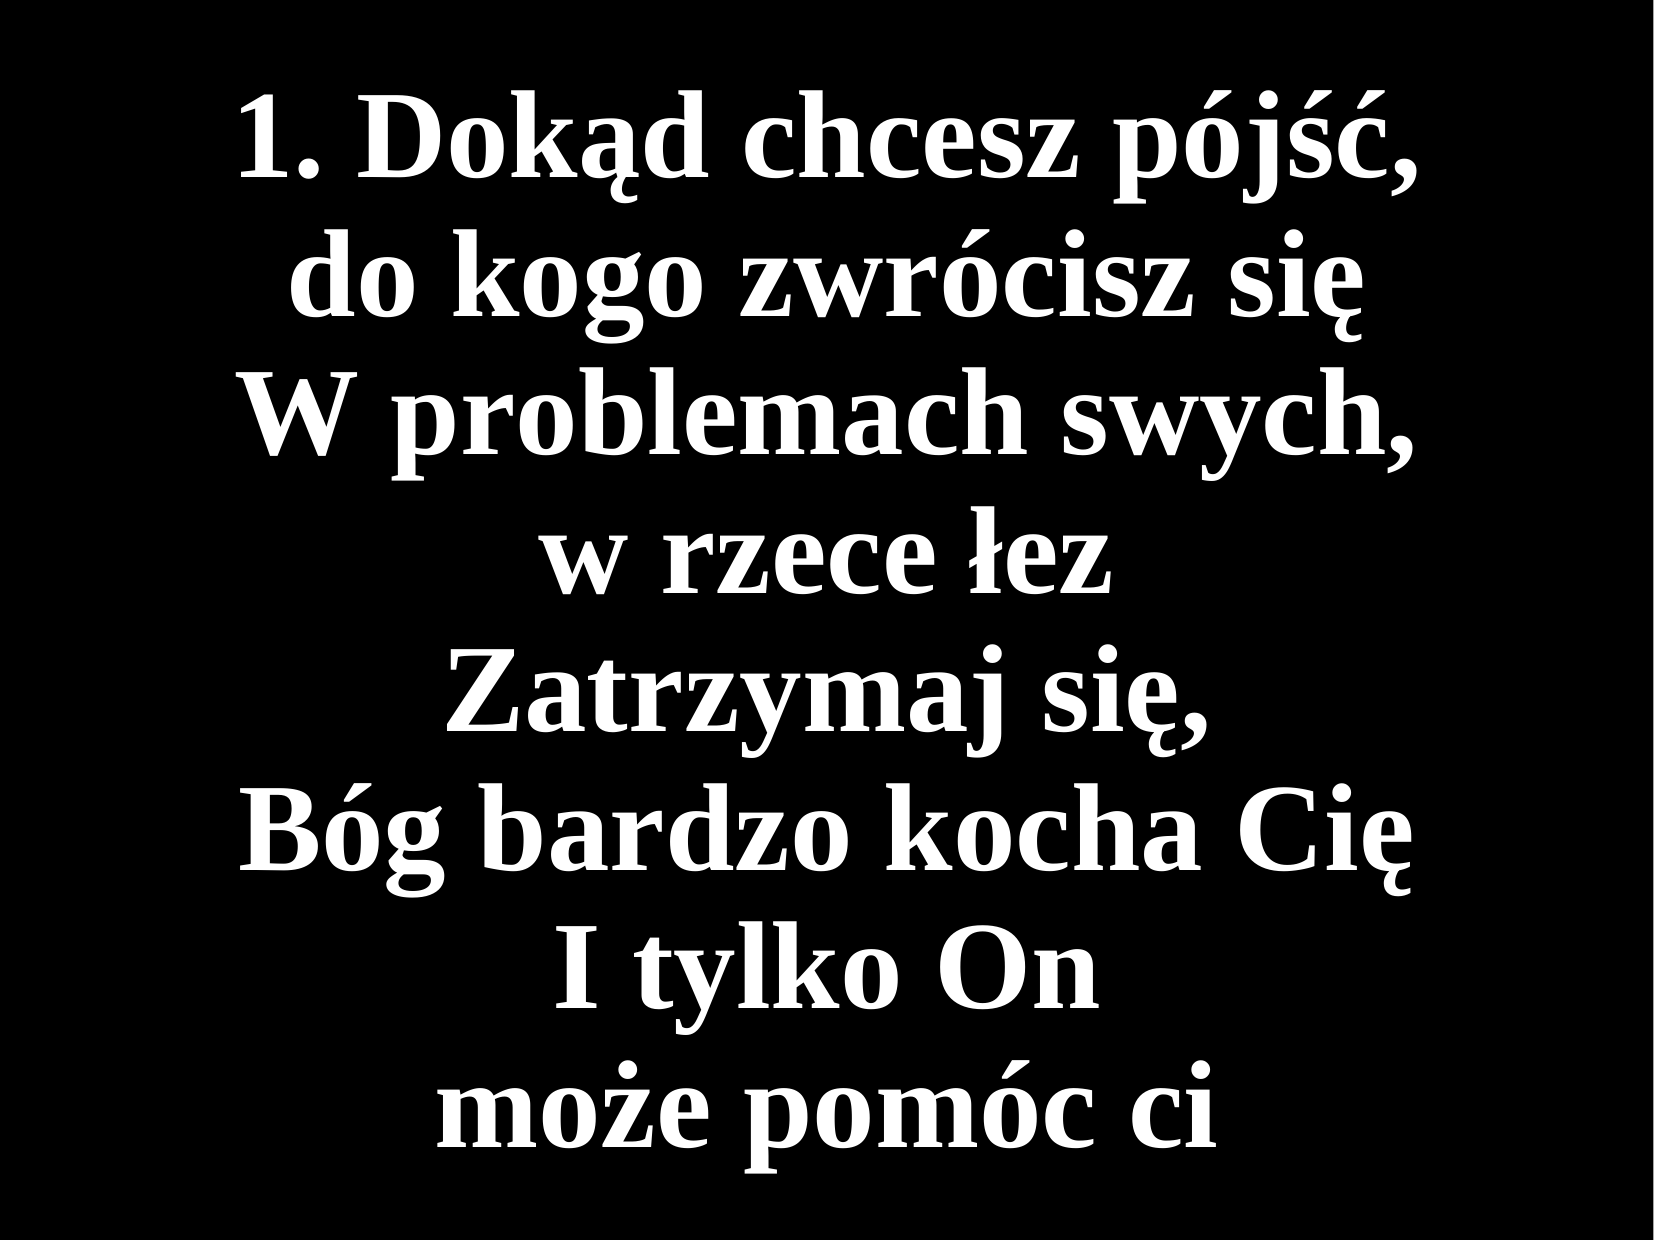

# 1. Dokąd chcesz pójść, do kogo zwrócisz się W problemach swych, w rzece łez Zatrzymaj się, Bóg bardzo kocha Cię I tylko On może pomóc ci